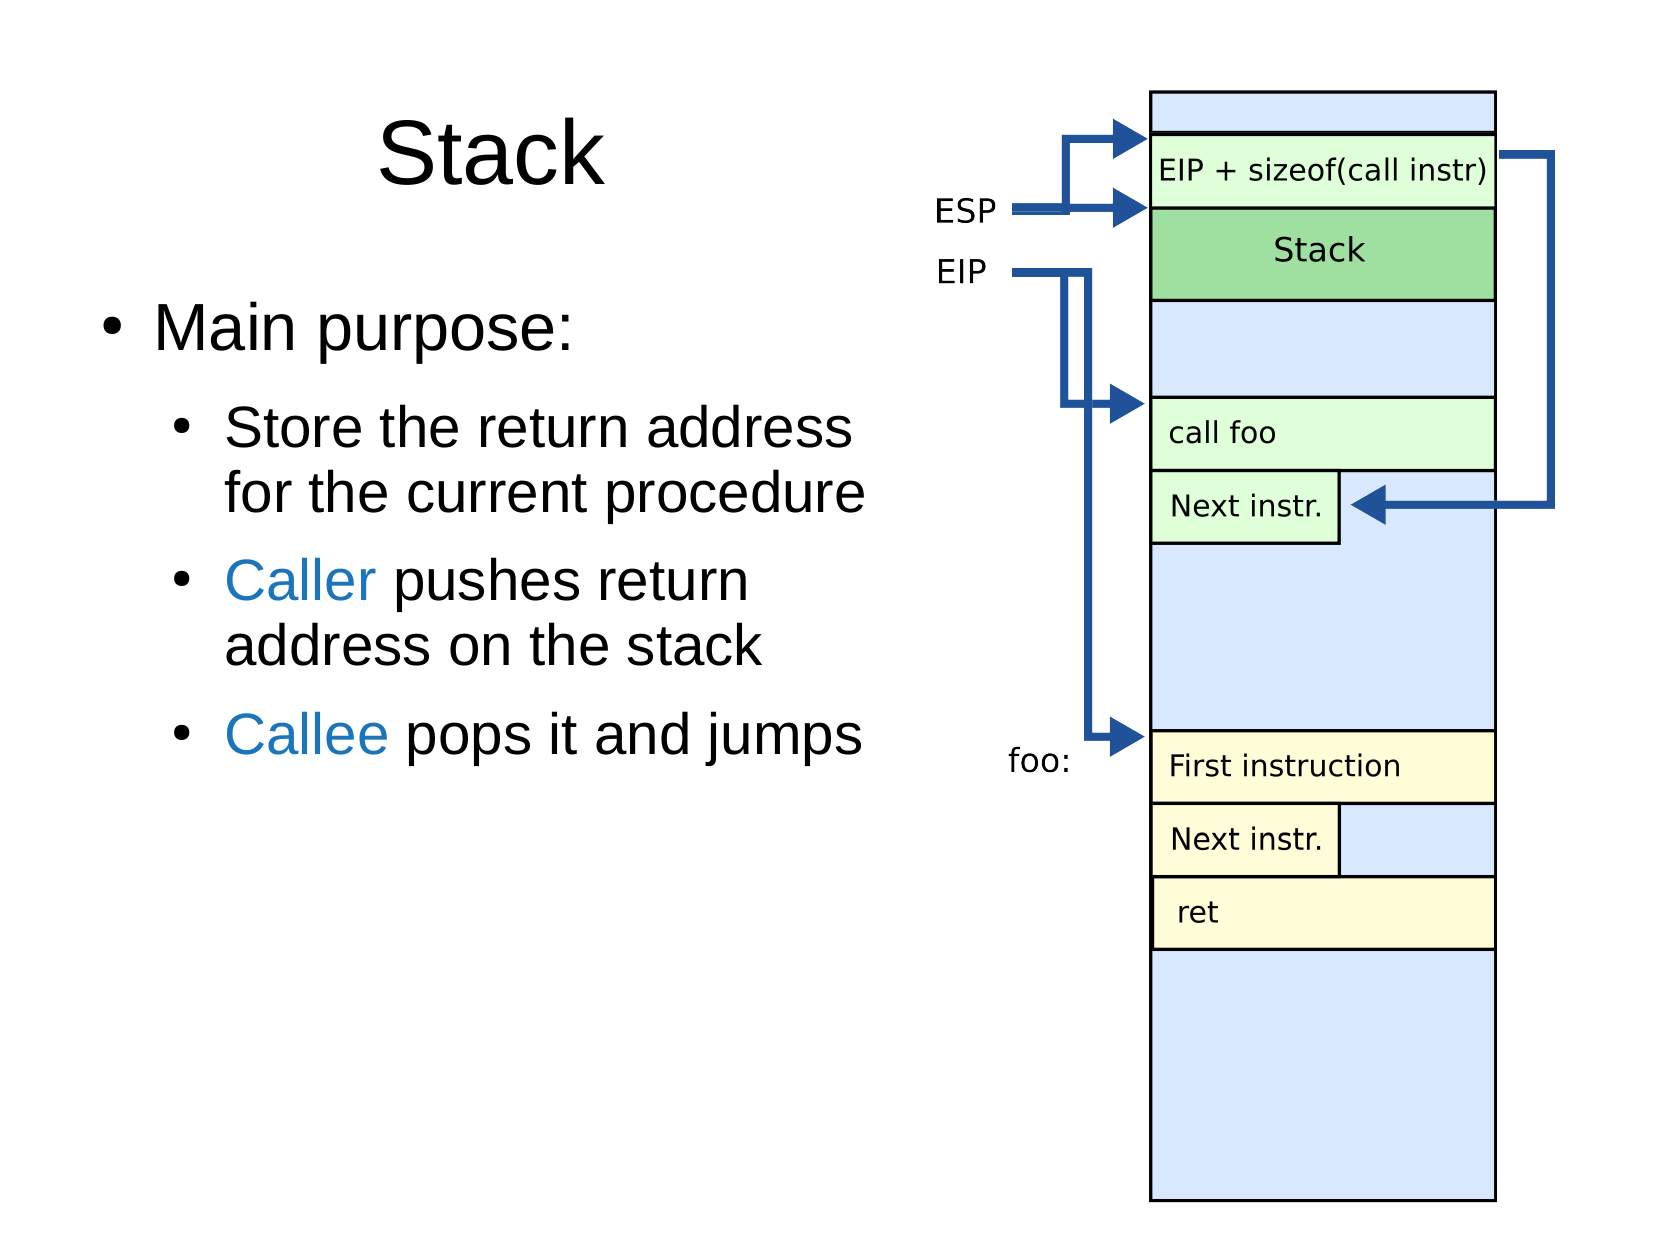

# Stack
Main purpose:
Store the return address for the current procedure
Caller pushes return address on the stack
Callee pops it and jumps